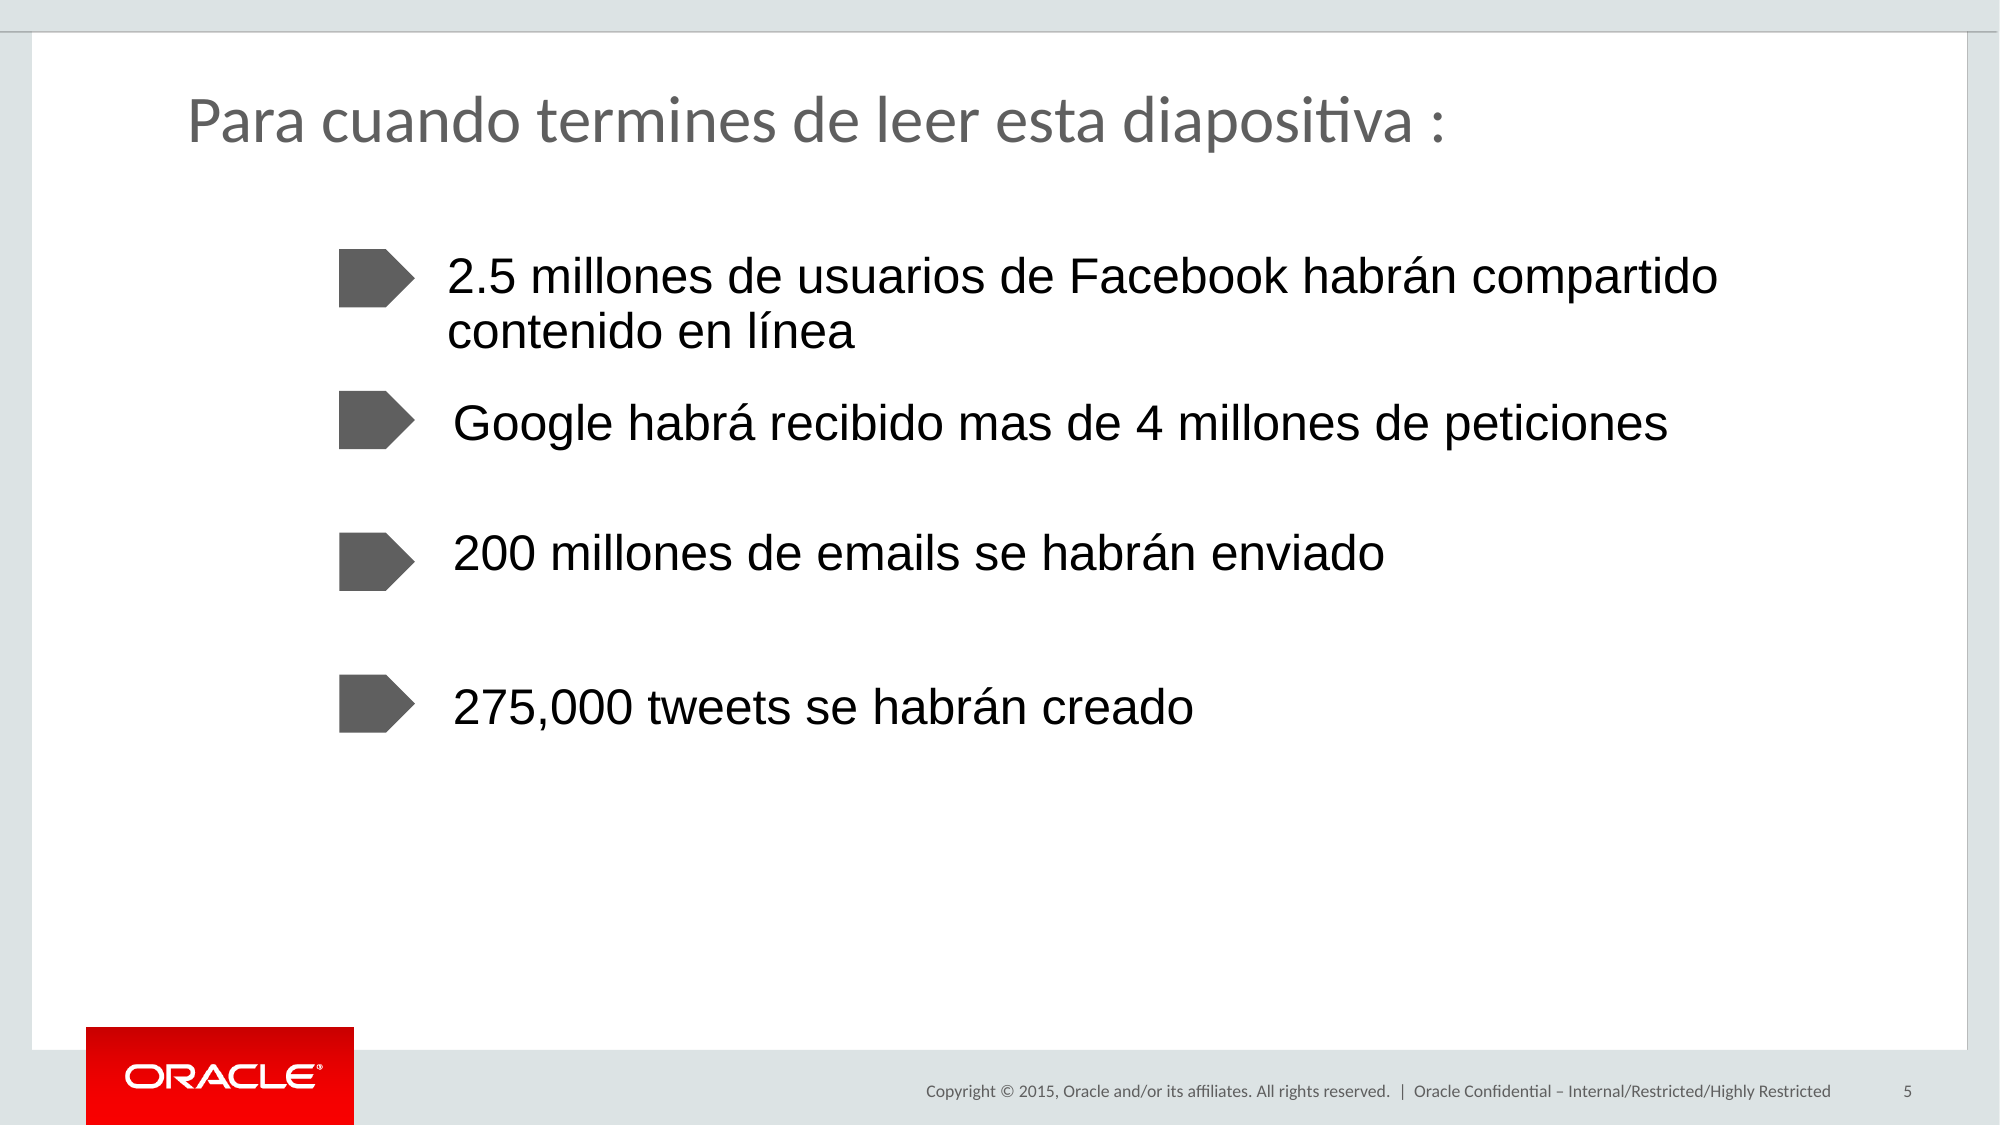

# Para cuando termines de leer esta diapositiva :
2.5 millones de usuarios de Facebook habrán compartido contenido en línea
Google habrá recibido mas de 4 millones de peticiones
200 millones de emails se habrán enviado
275,000 tweets se habrán creado
Oracle Confidential – Internal/Restricted/Highly Restricted